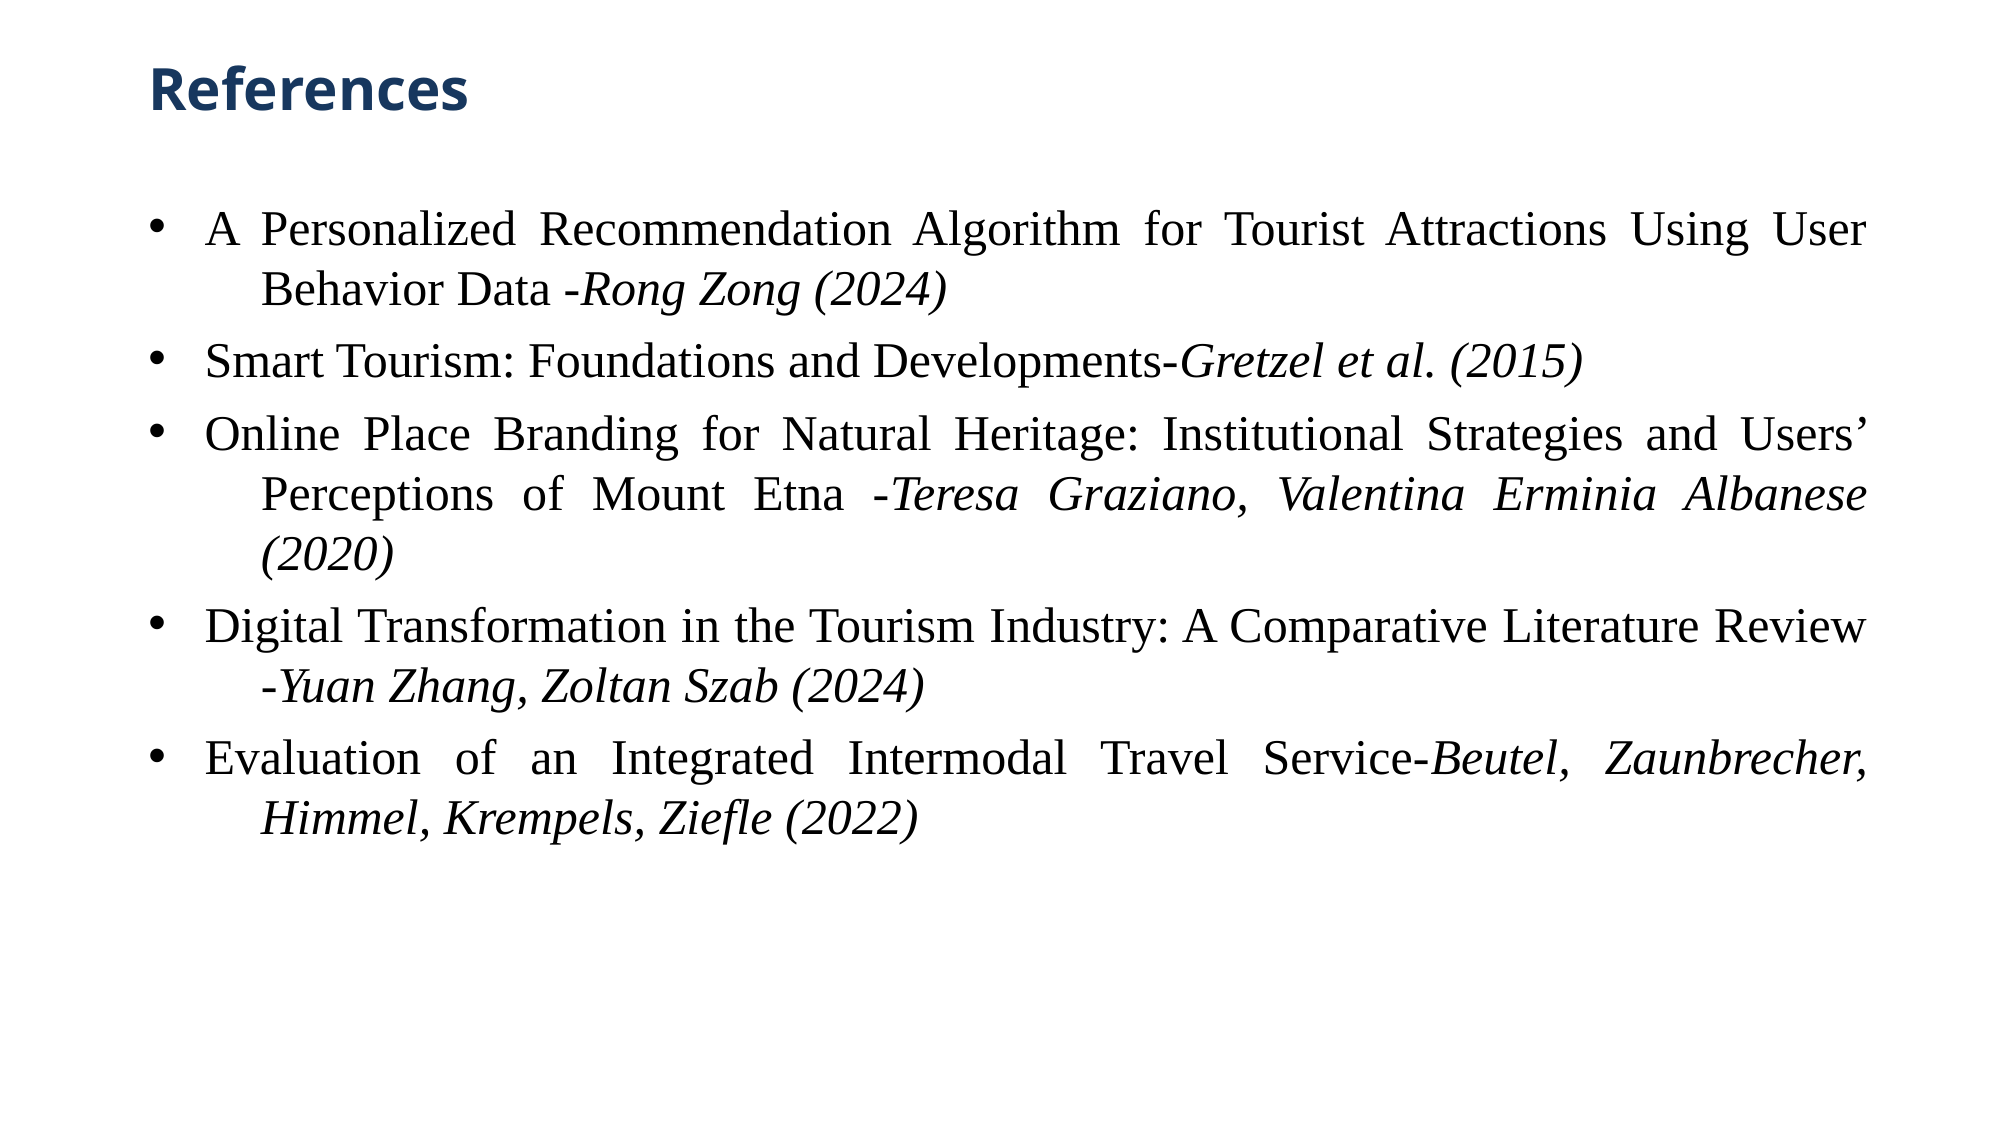

# References
A Personalized Recommendation Algorithm for Tourist Attractions Using User Behavior Data -Rong Zong (2024)
Smart Tourism: Foundations and Developments-Gretzel et al. (2015)
Online Place Branding for Natural Heritage: Institutional Strategies and Users’ Perceptions of Mount Etna -Teresa Graziano, Valentina Erminia Albanese (2020)
Digital Transformation in the Tourism Industry: A Comparative Literature Review -Yuan Zhang, Zoltan Szab (2024)
Evaluation of an Integrated Intermodal Travel Service-Beutel, Zaunbrecher, Himmel, Krempels, Ziefle (2022)